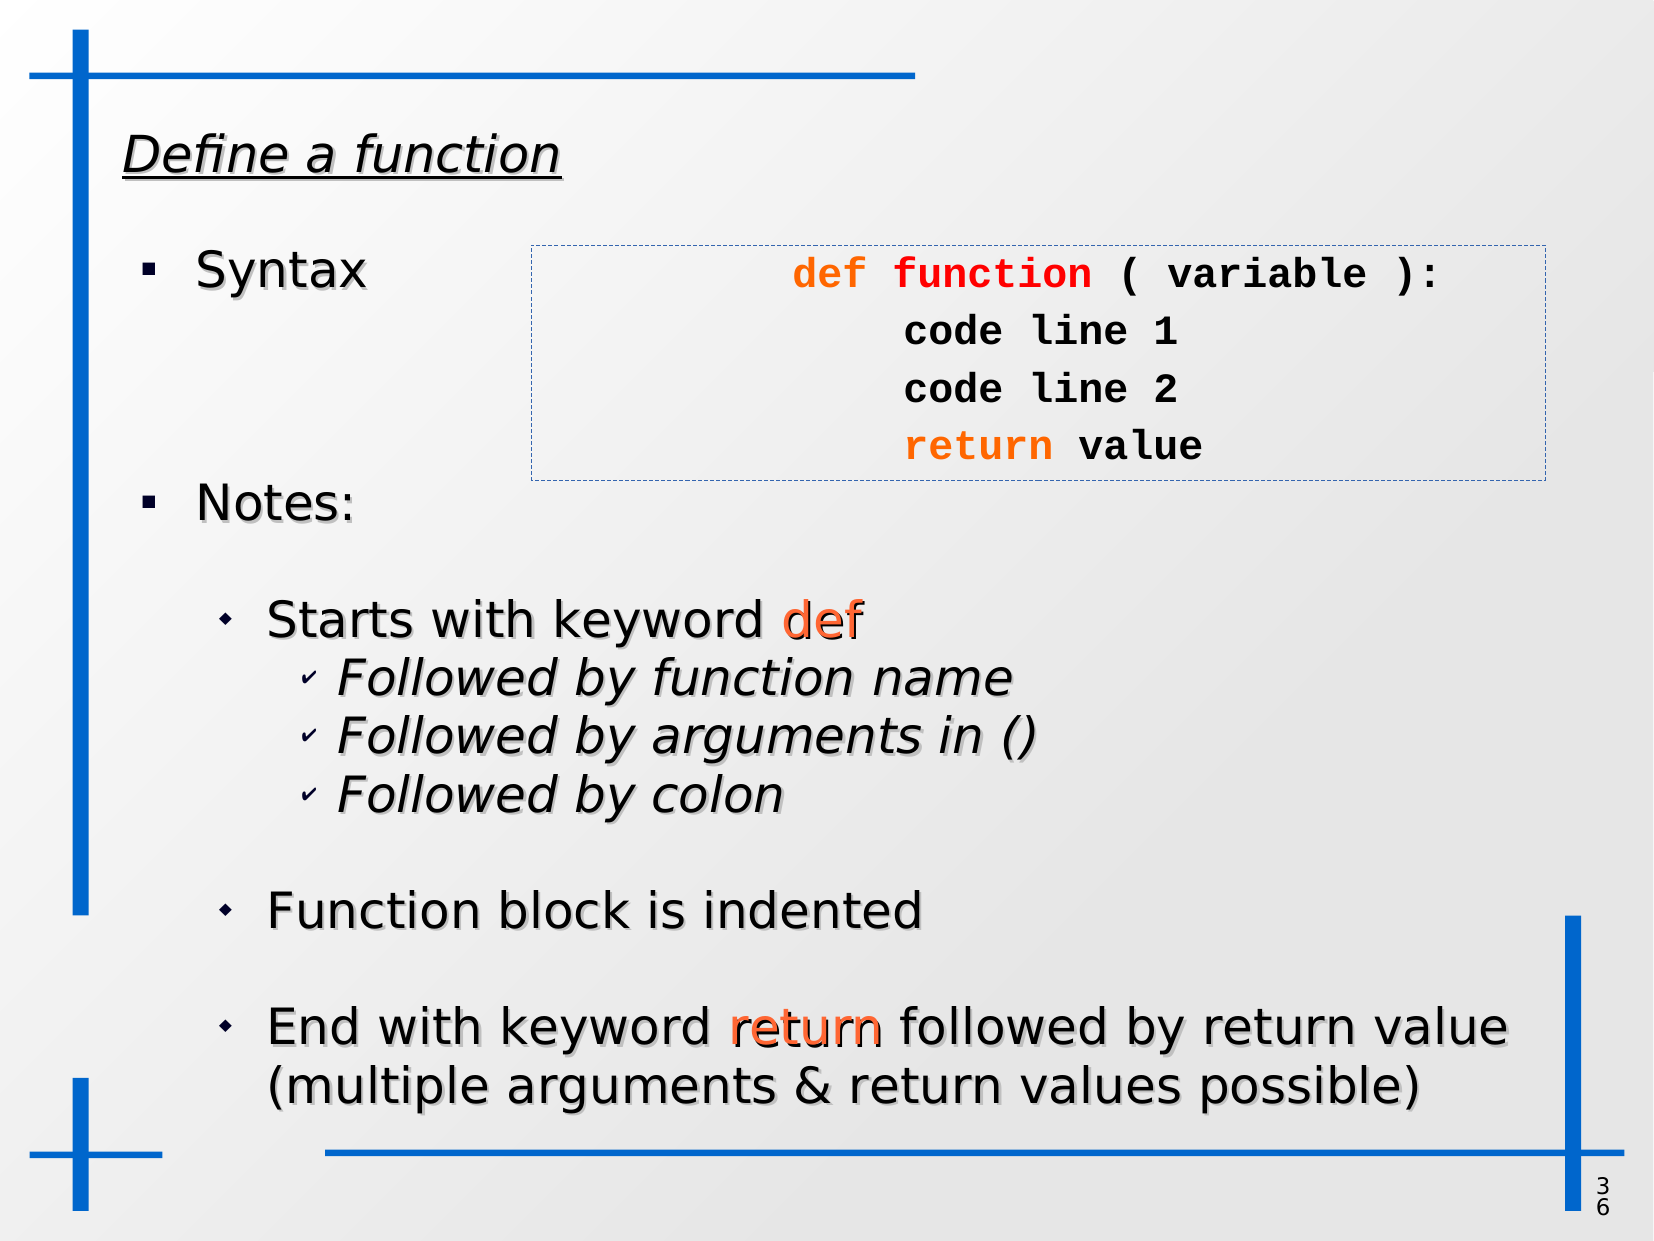

# Define a function
Syntax
Notes:
Starts with keyword def
Followed by function name
Followed by arguments in ()
Followed by colon
Function block is indented
End with keyword return followed by return value
(multiple arguments & return values possible)
def function ( variable ):
 		code line 1
	 	code line 2
		return value